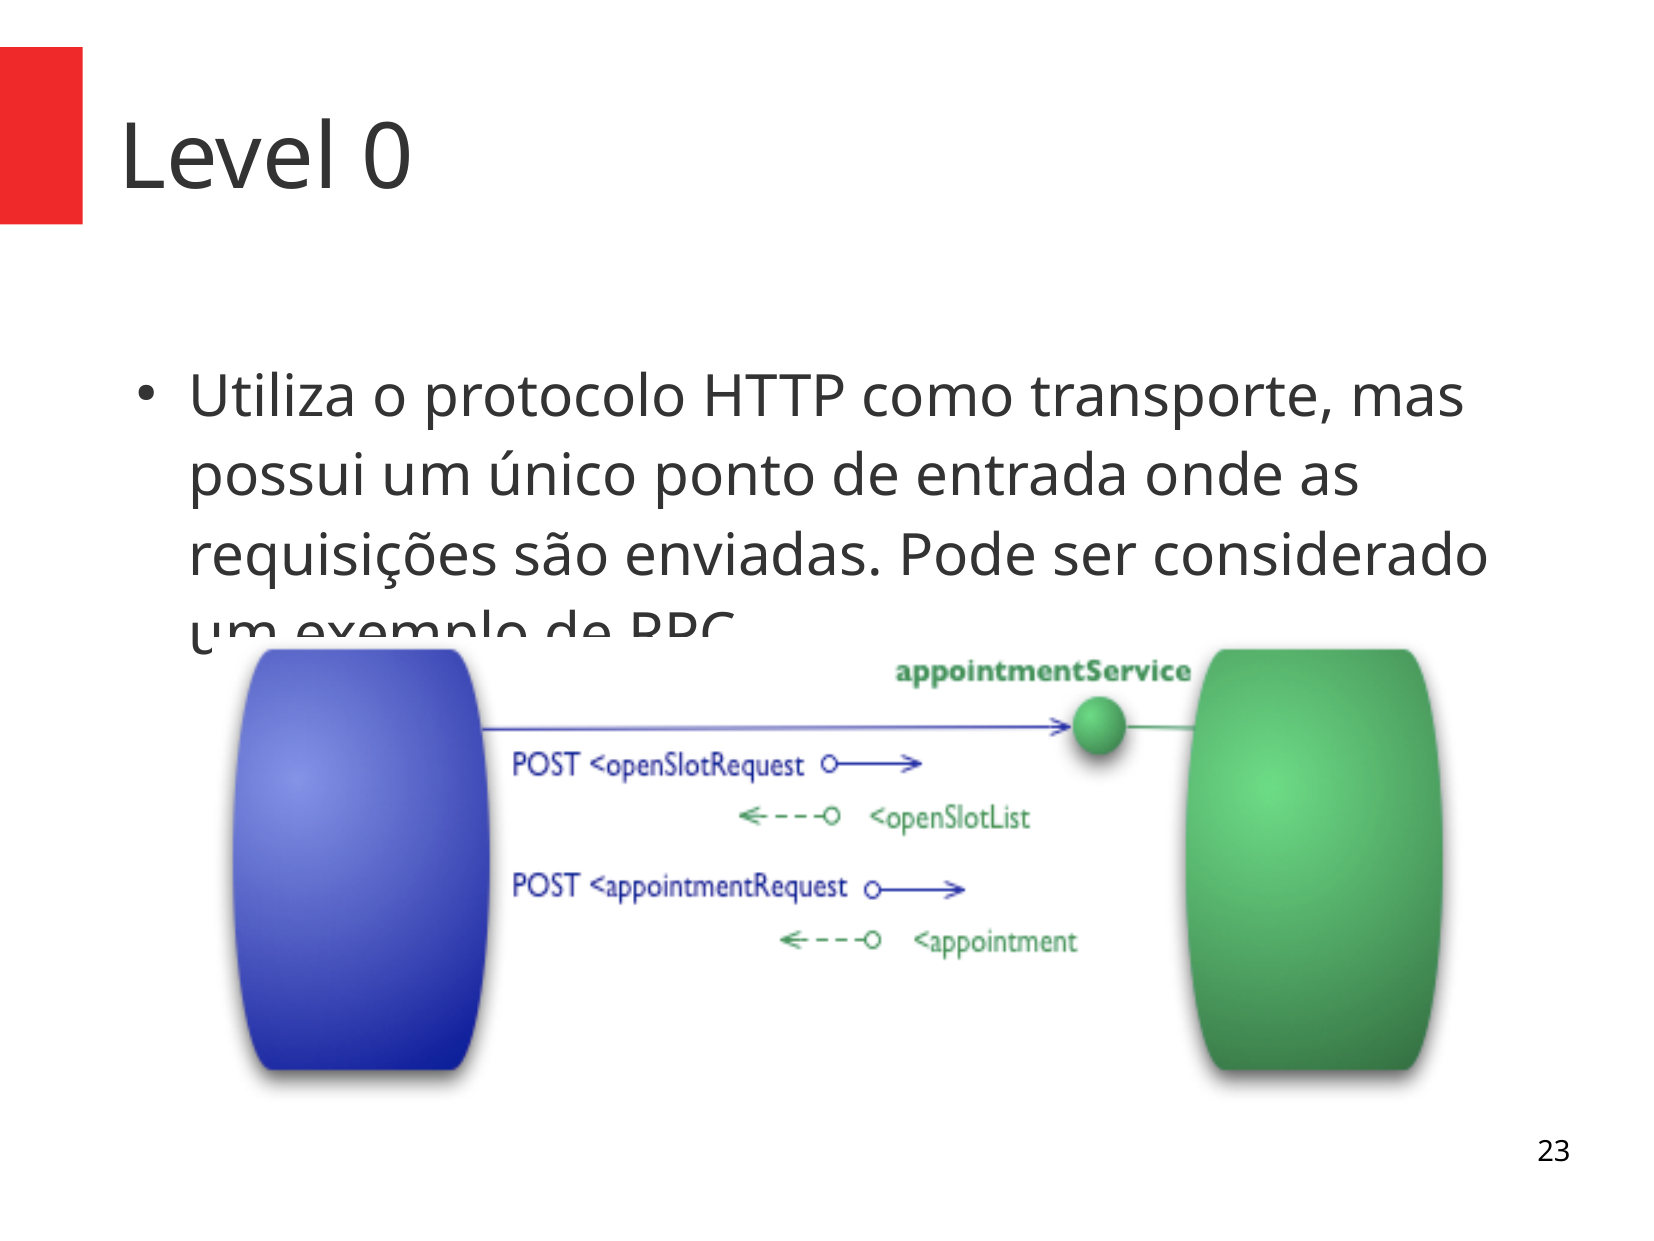

# Level 0
Utiliza o protocolo HTTP como transporte, mas possui um único ponto de entrada onde as requisições são enviadas. Pode ser considerado um exemplo de RPC.
23